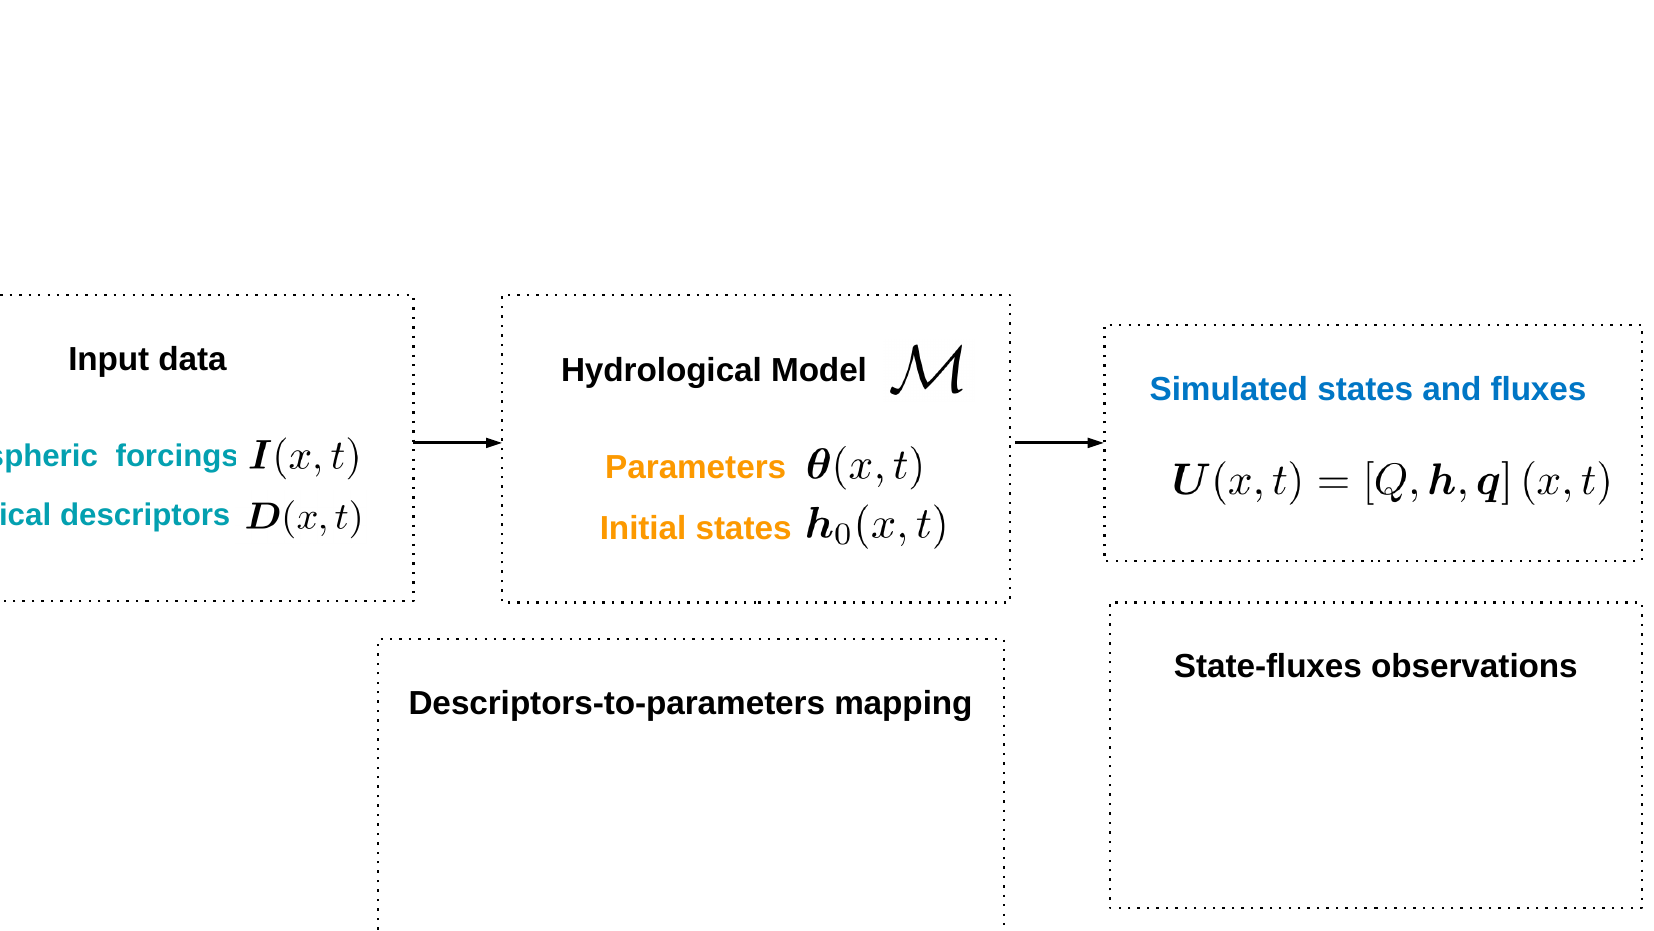

Input data
Atmospheric forcings
Physical descriptors
Hydrological Model
Parameters
Initial states
Simulated states and fluxes
State-fluxes observations
Descriptors-to-parameters mapping